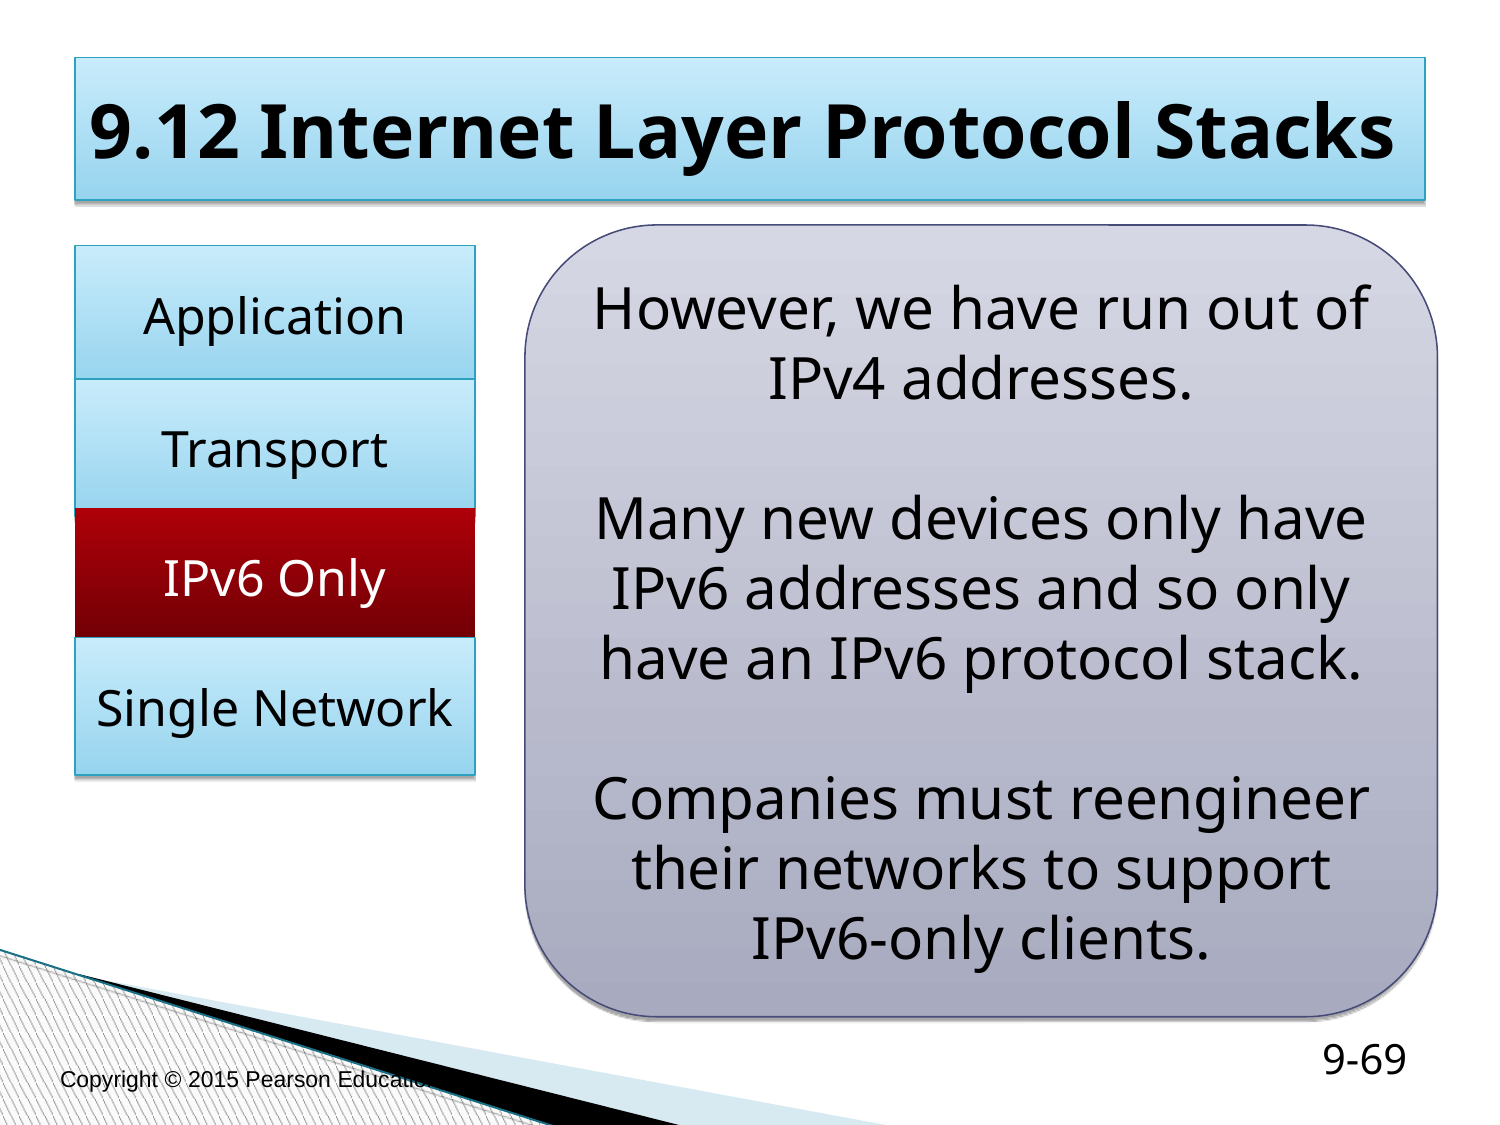

# 9.12 Internet Layer Protocol Stacks
However, we have run out of IPv4 addresses.
Many new devices only have IPv6 addresses and so only have an IPv6 protocol stack.
Companies must reengineer their networks to support IPv6-only clients.
Application
Transport
IPv6 Only
Single Network
Copyright © 2015 Pearson Education, Inc.